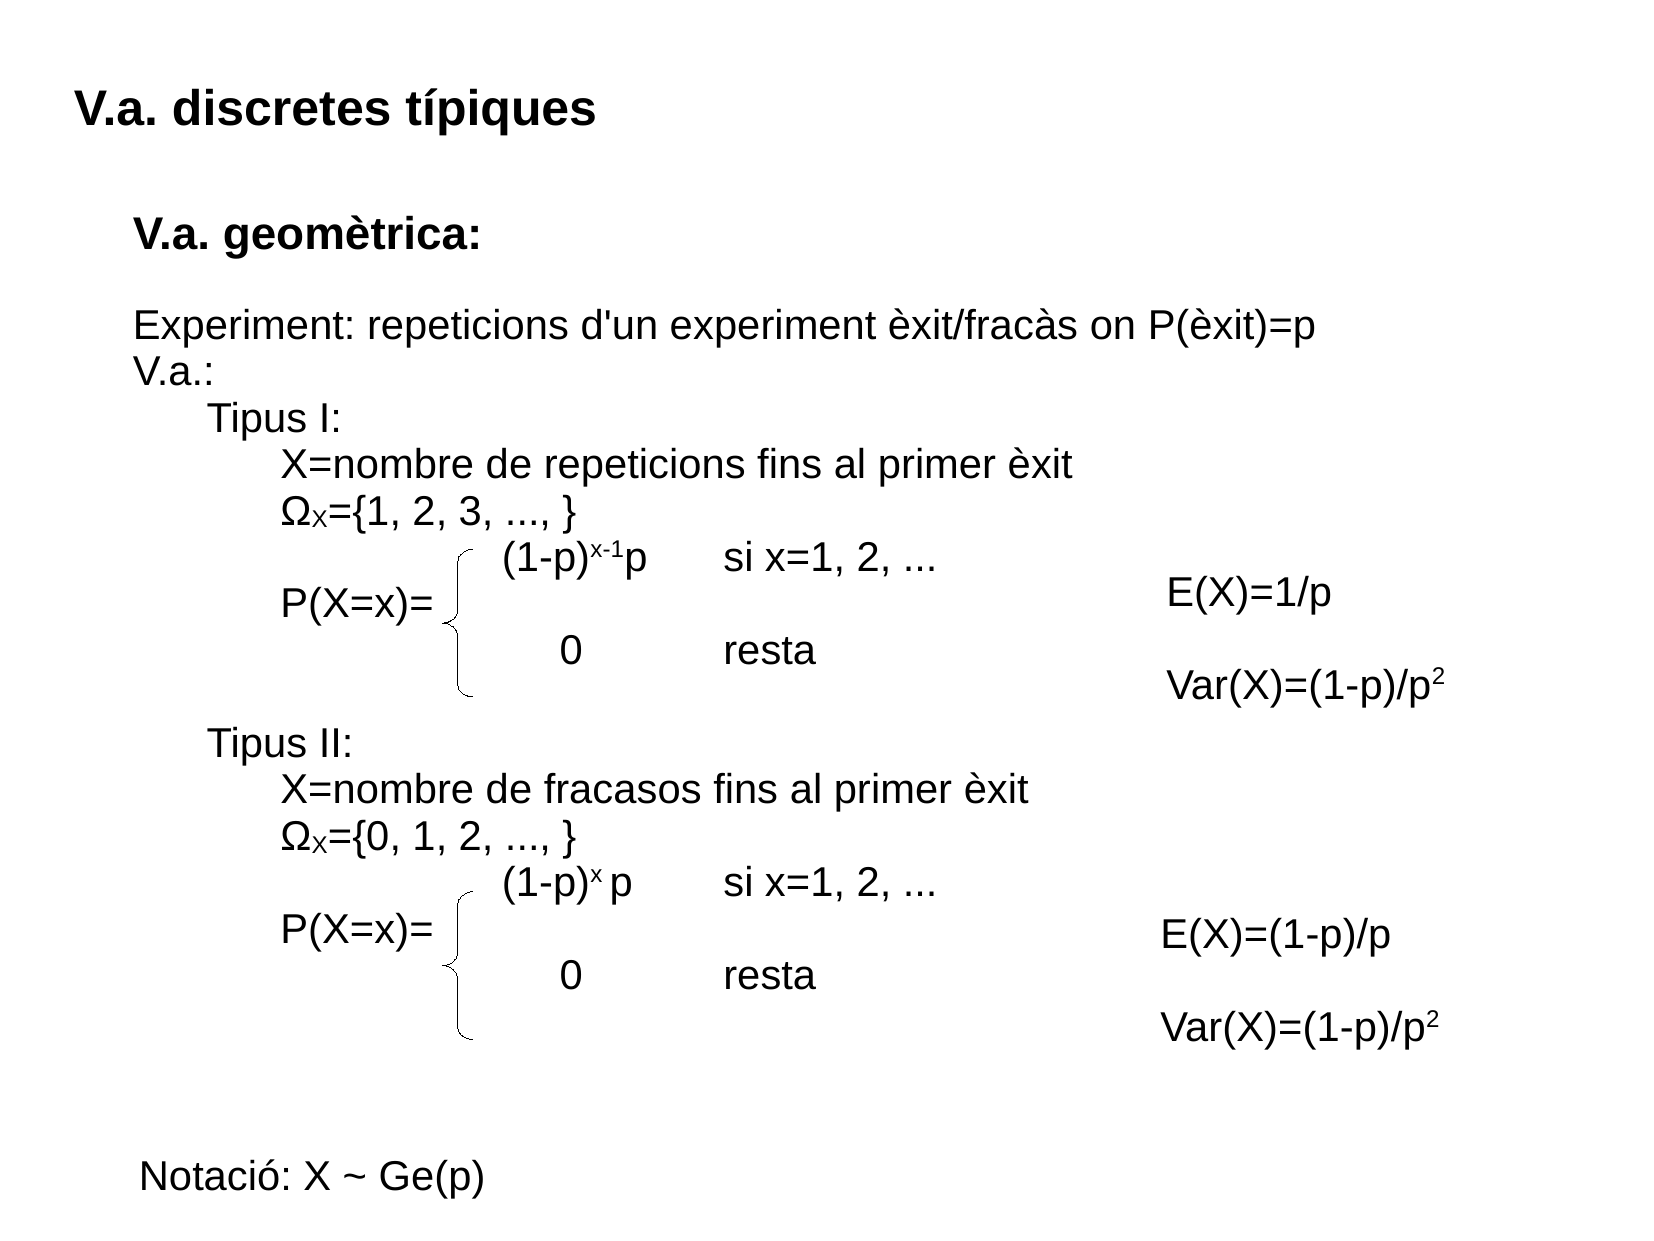

V.a. discretes típiques
V.a. geomètrica:
Experiment: repeticions d'un experiment èxit/fracàs on P(èxit)=p
V.a.:
	Tipus I:
		X=nombre de repeticions fins al primer èxit
		ΩX={1, 2, 3, ..., }
					(1-p)x-1p		si x=1, 2, ...
		P(X=x)=
					 0		resta
	Tipus II:
		X=nombre de fracasos fins al primer èxit
		ΩX={0, 1, 2, ..., }
					(1-p)x p		si x=1, 2, ...
		P(X=x)=
					 0		resta
E(X)=1/p
		Var(X)=(1-p)/p2
E(X)=(1-p)/p
Var(X)=(1-p)/p2
Notació: X ~ Ge(p)